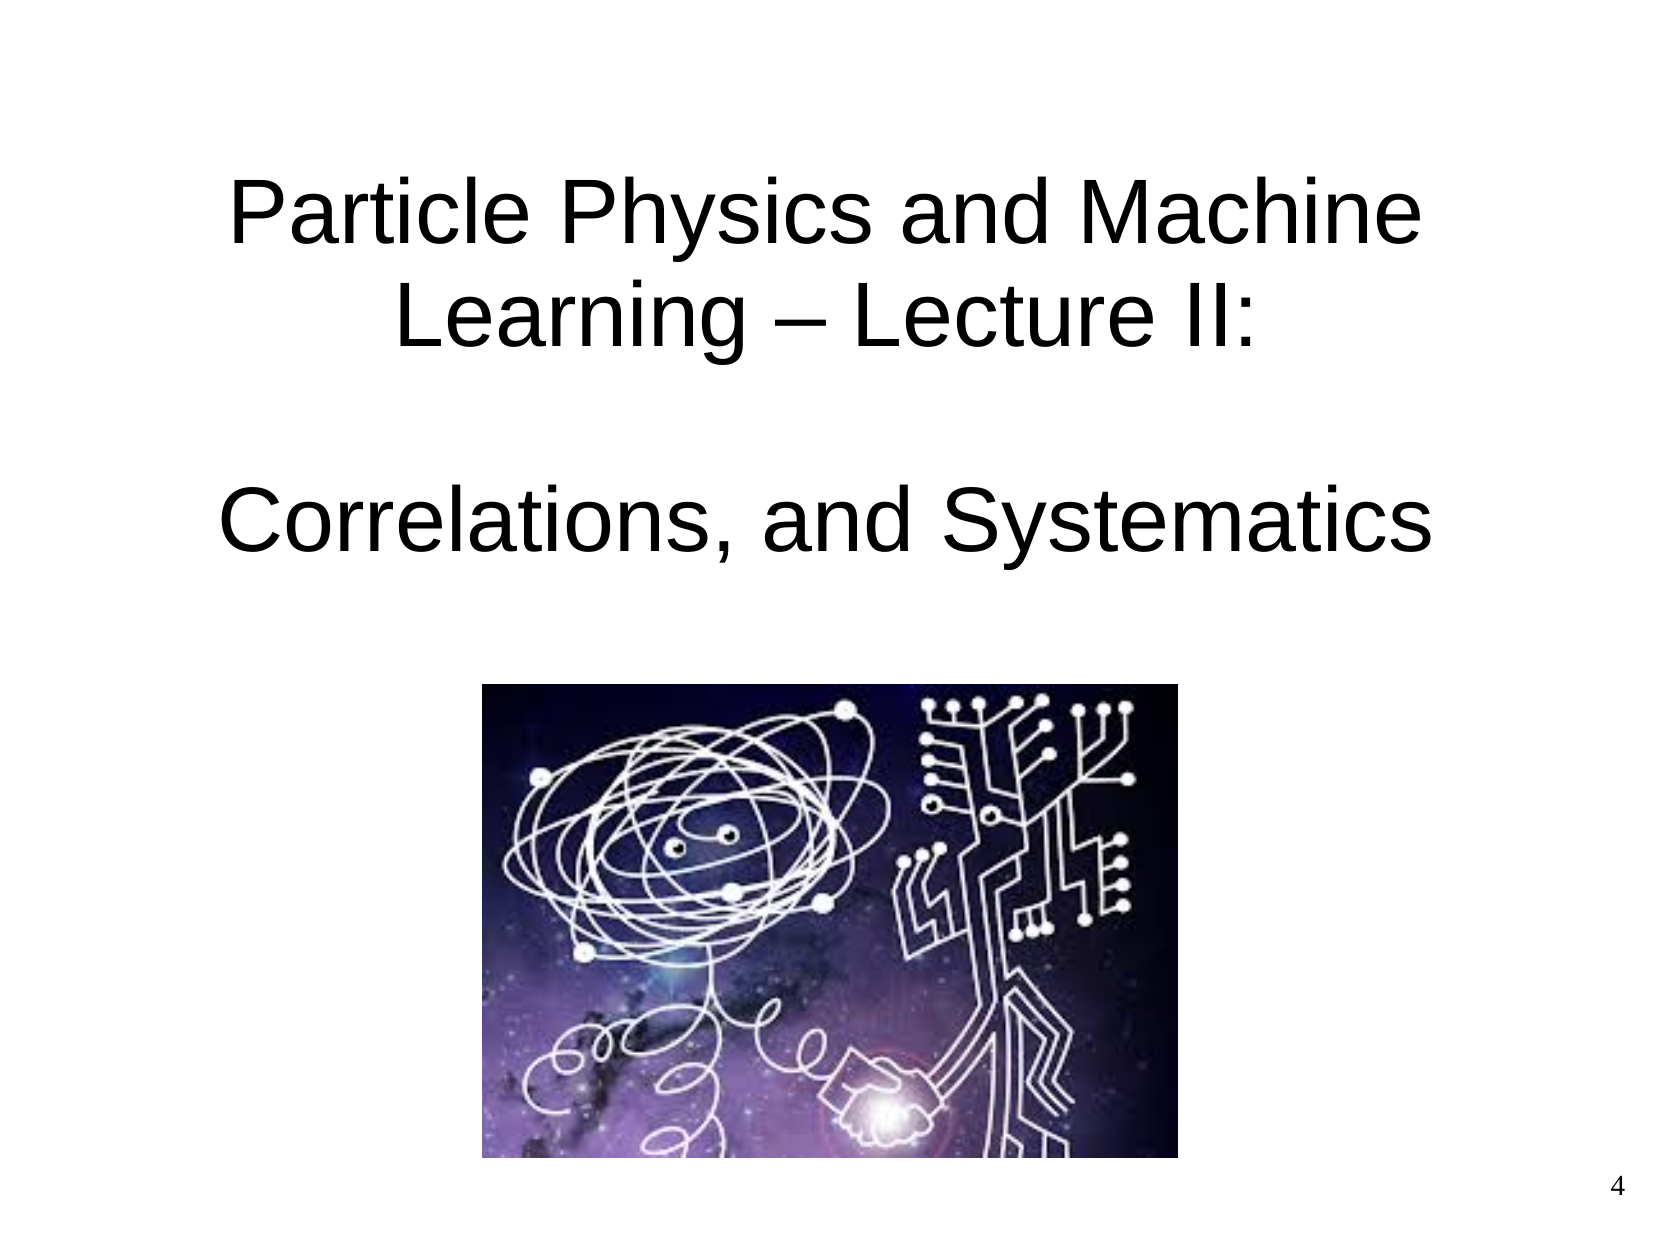

# Particle Physics and Machine Learning – Lecture II: Correlations, and Systematics
4